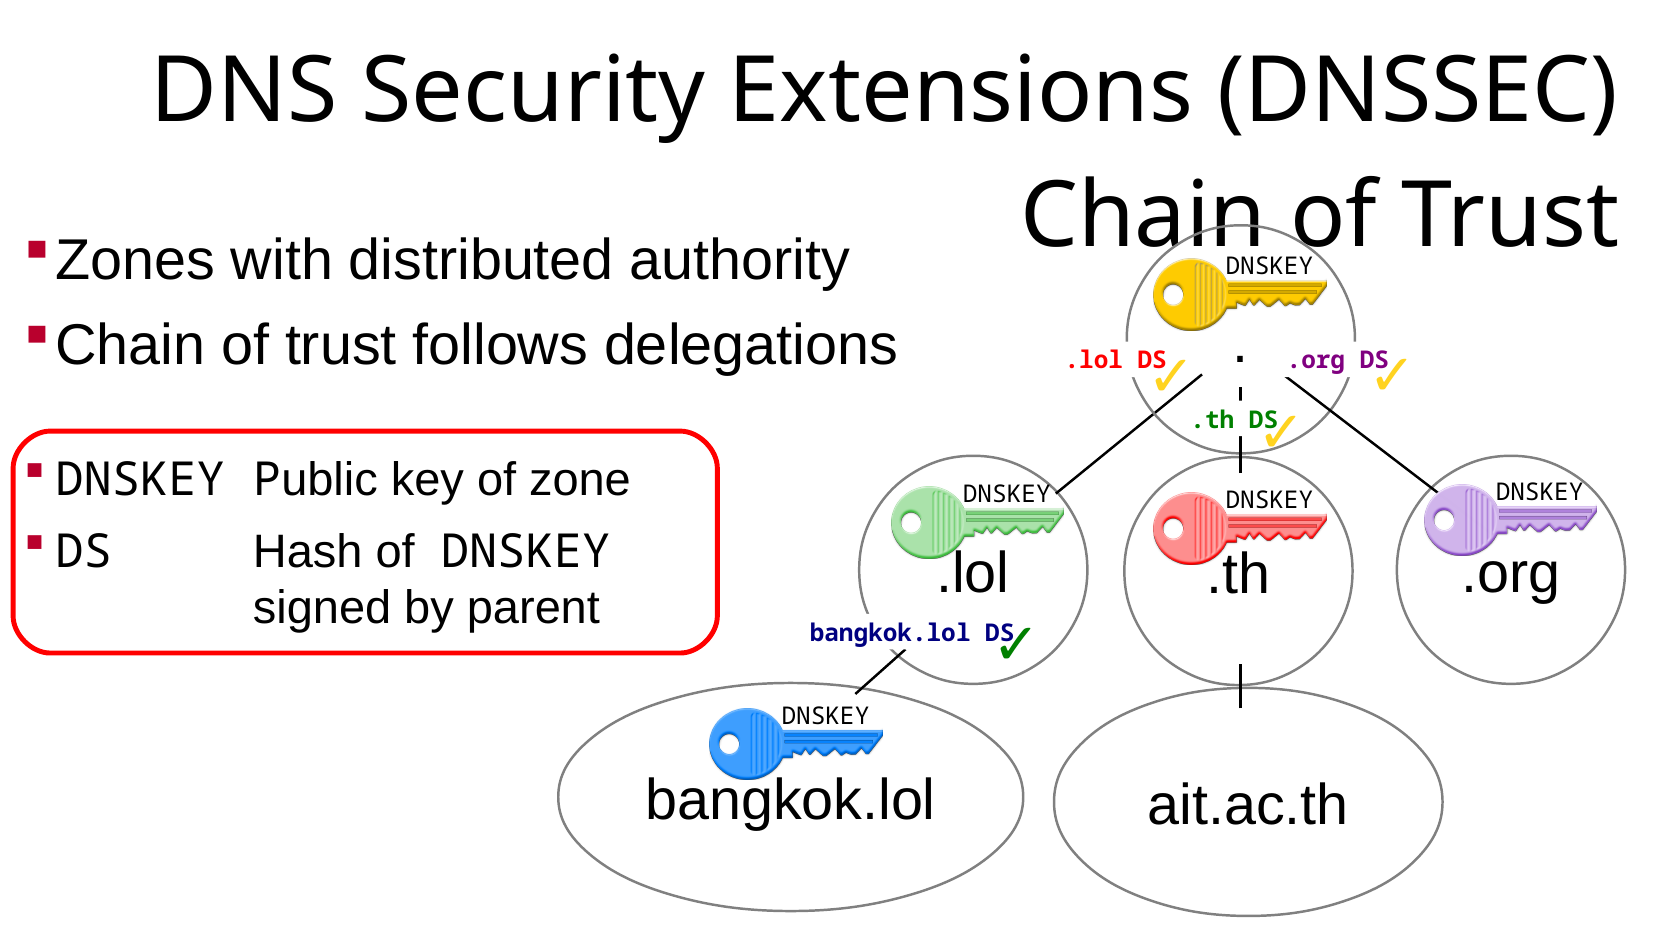

# DNS Security Extensions (DNSSEC) Chain of Trust